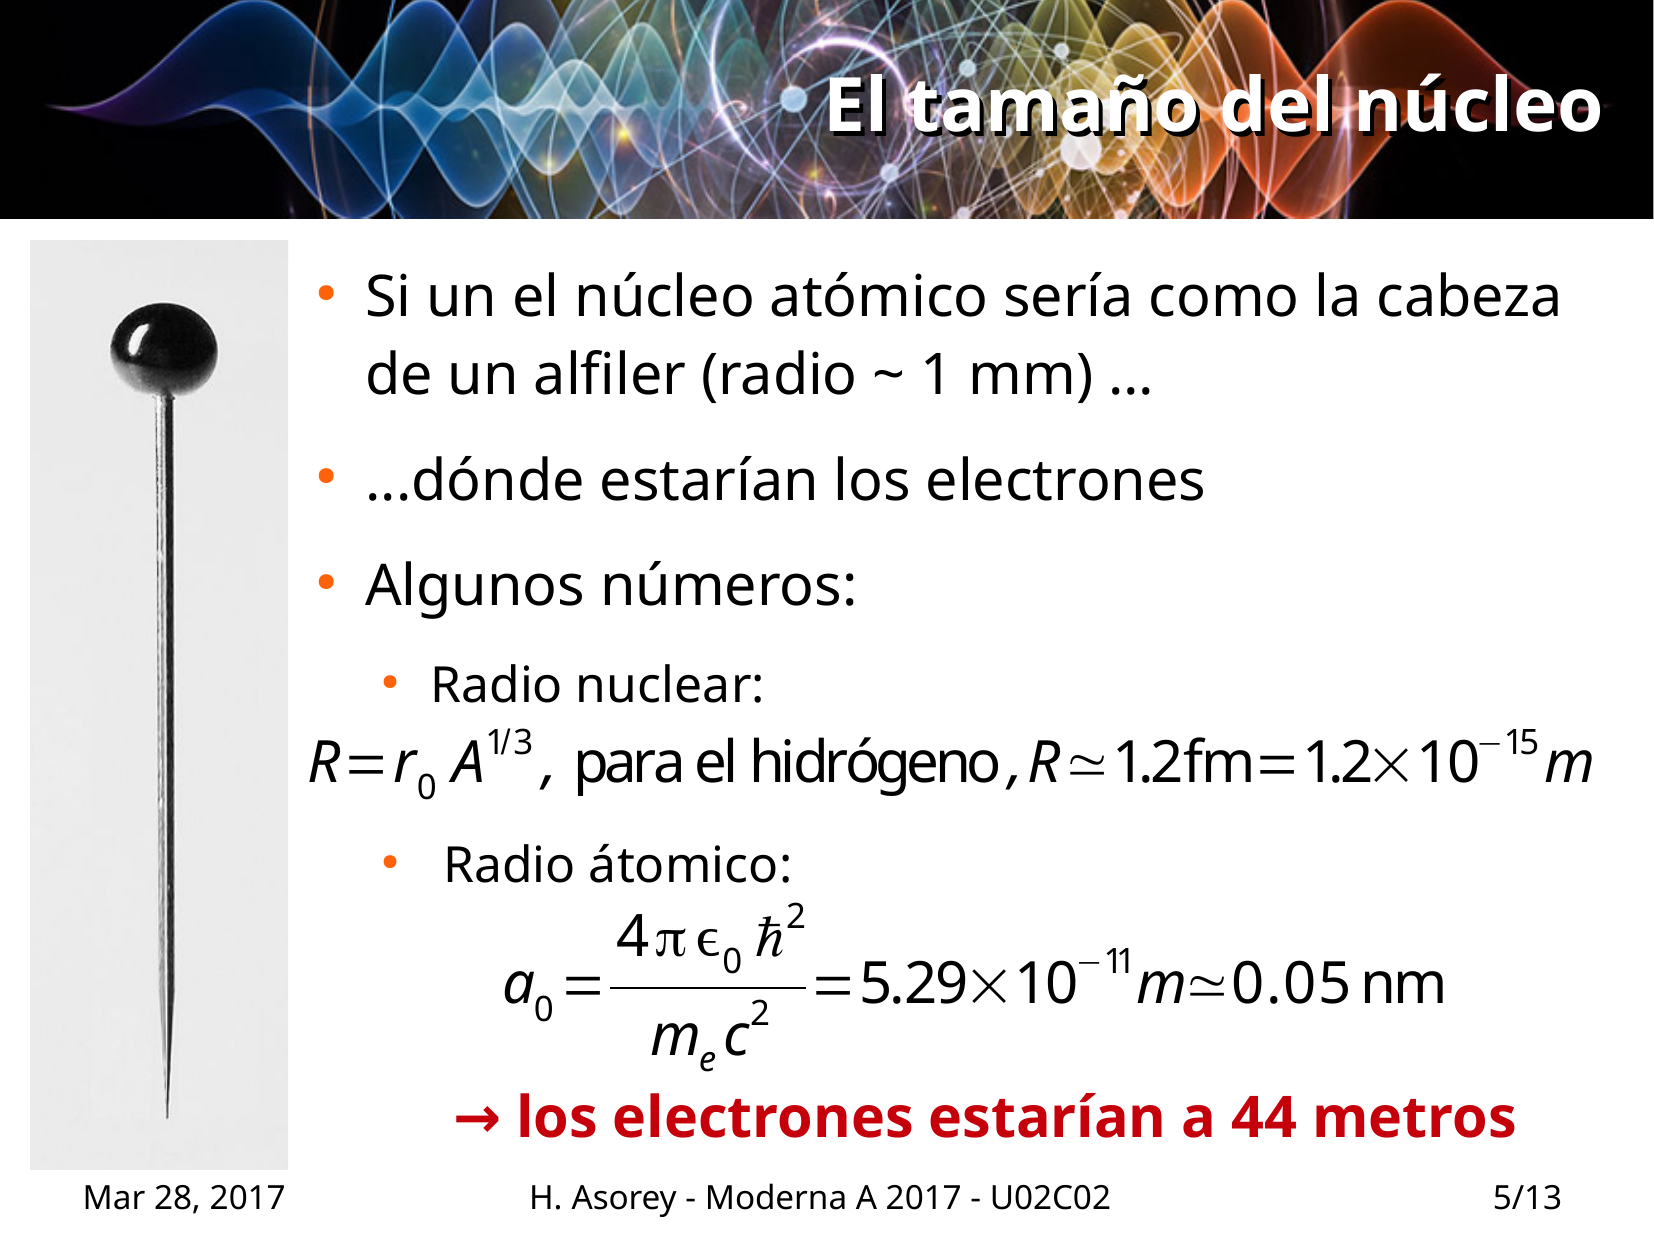

# El tamaño del núcleo
Si un el núcleo atómico sería como la cabeza de un alfiler (radio ~ 1 mm) …
...dónde estarían los electrones
Algunos números:
Radio nuclear:
 Radio átomico:
→ los electrones estarían a 44 metros
Mar 28, 2017
H. Asorey - Moderna A 2017 - U02C02
5